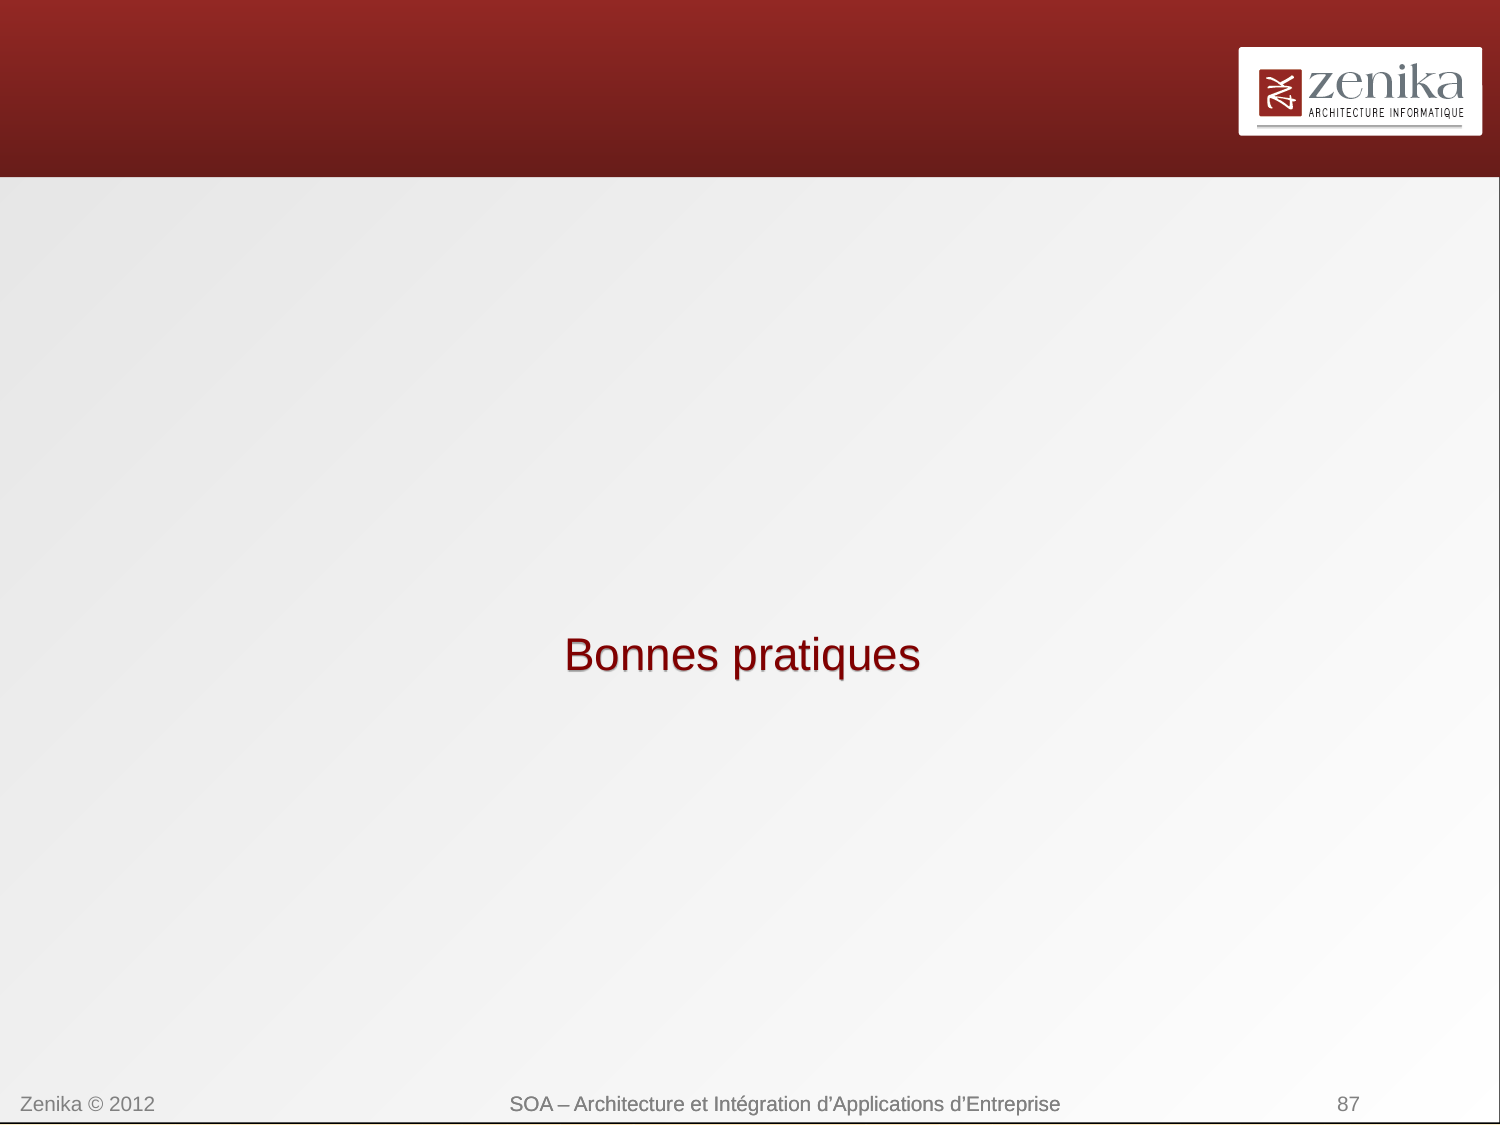

#
Bonnes pratiques
SOA – Architecture et Intégration d’Applications d’Entreprise